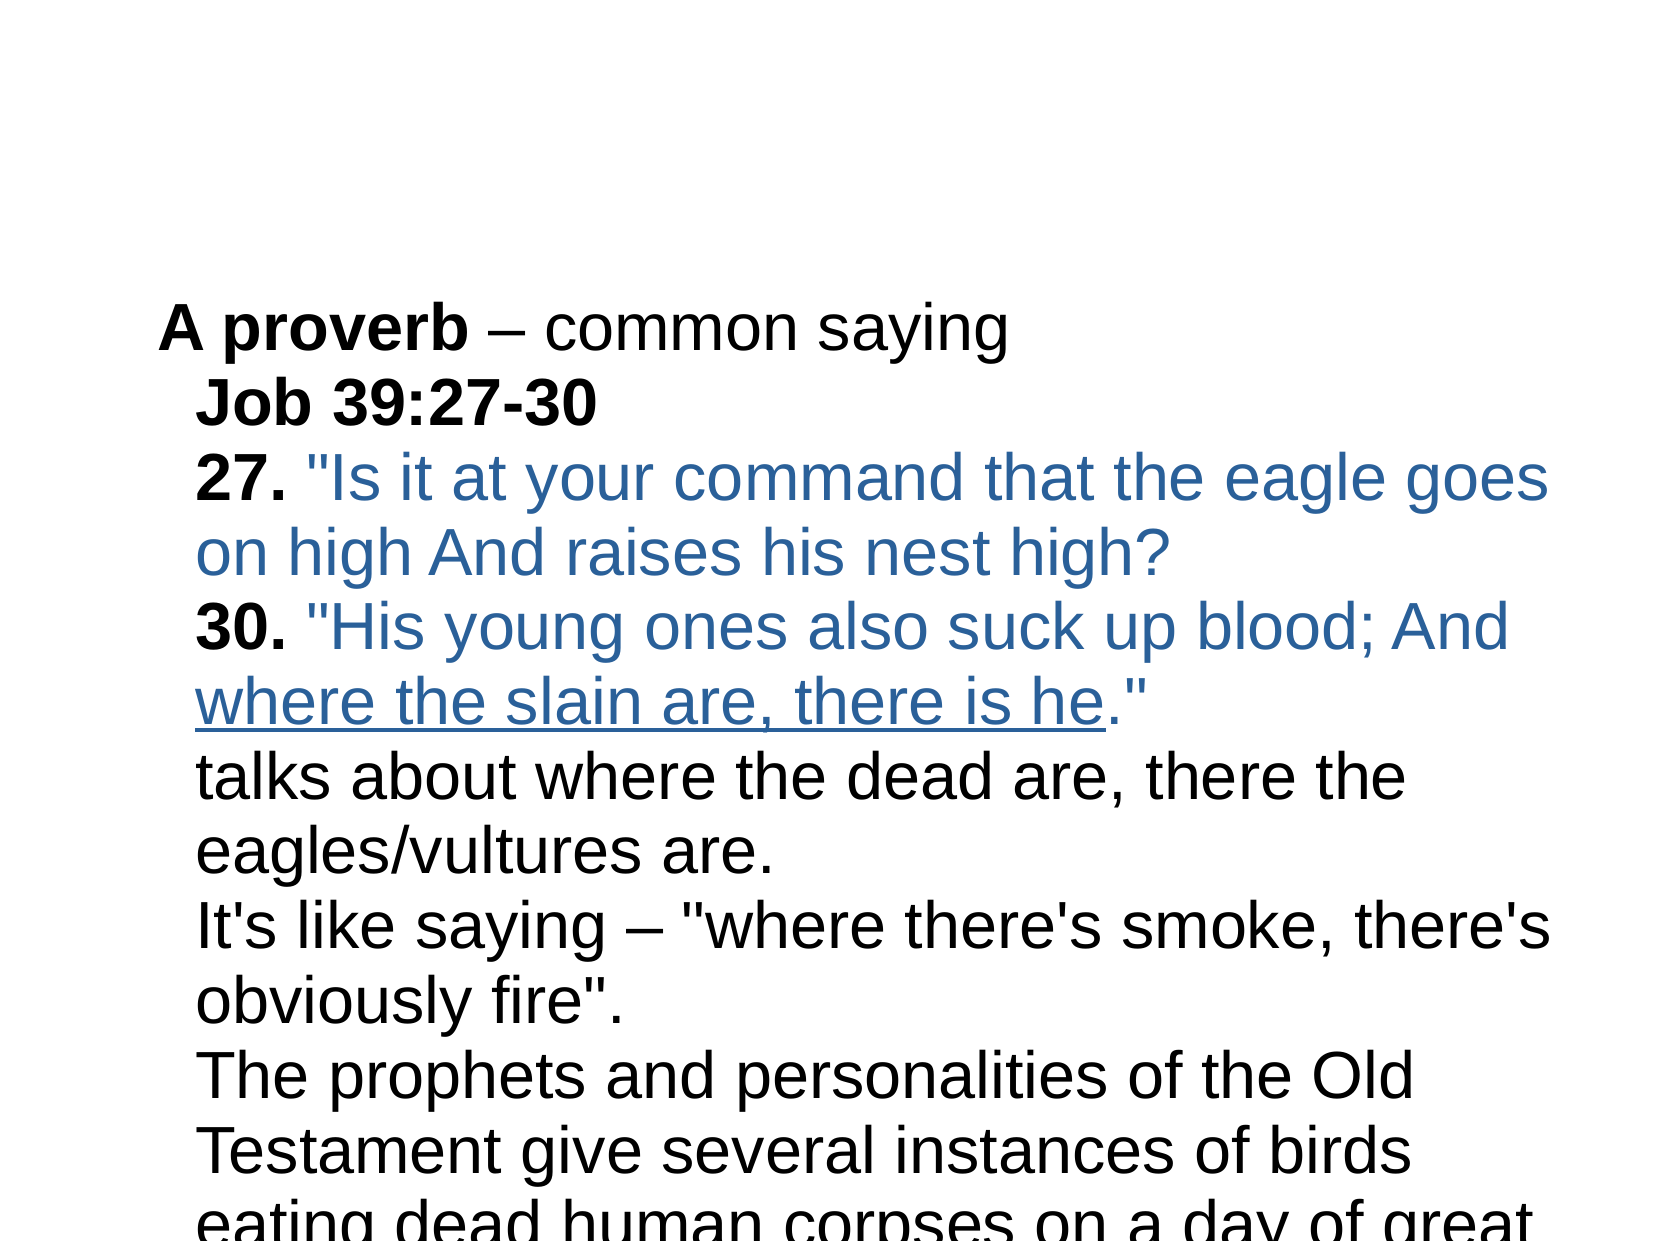

#
A proverb – common saying
Job 39:27-30
27. "Is it at your command that the eagle goes on high And raises his nest high?
30. "His young ones also suck up blood; And where the slain are, there is he."
talks about where the dead are, there the eagles/vultures are.
It's like saying – "where there's smoke, there's obviously fire".
The prophets and personalities of the Old Testament give several instances of birds eating dead human corpses on a day of great slaughter too.